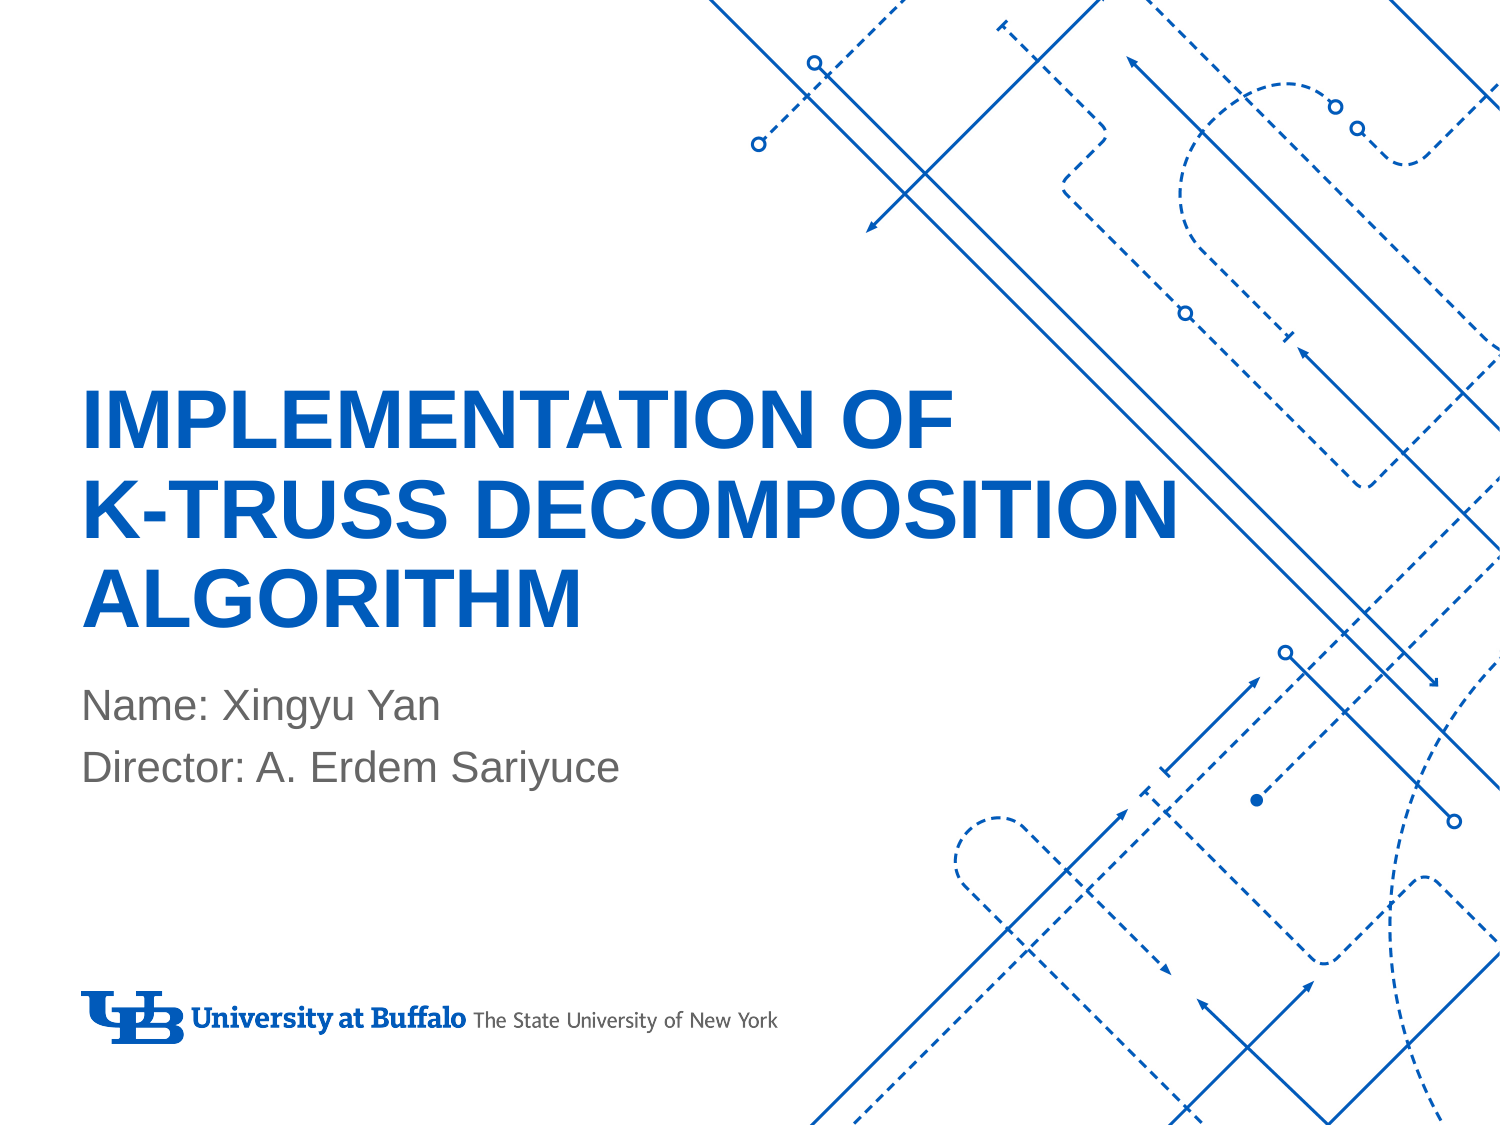

Implementation of
K-truss Decomposition Algorithm
# Name: Xingyu Yan
Director: A. Erdem Sariyuce